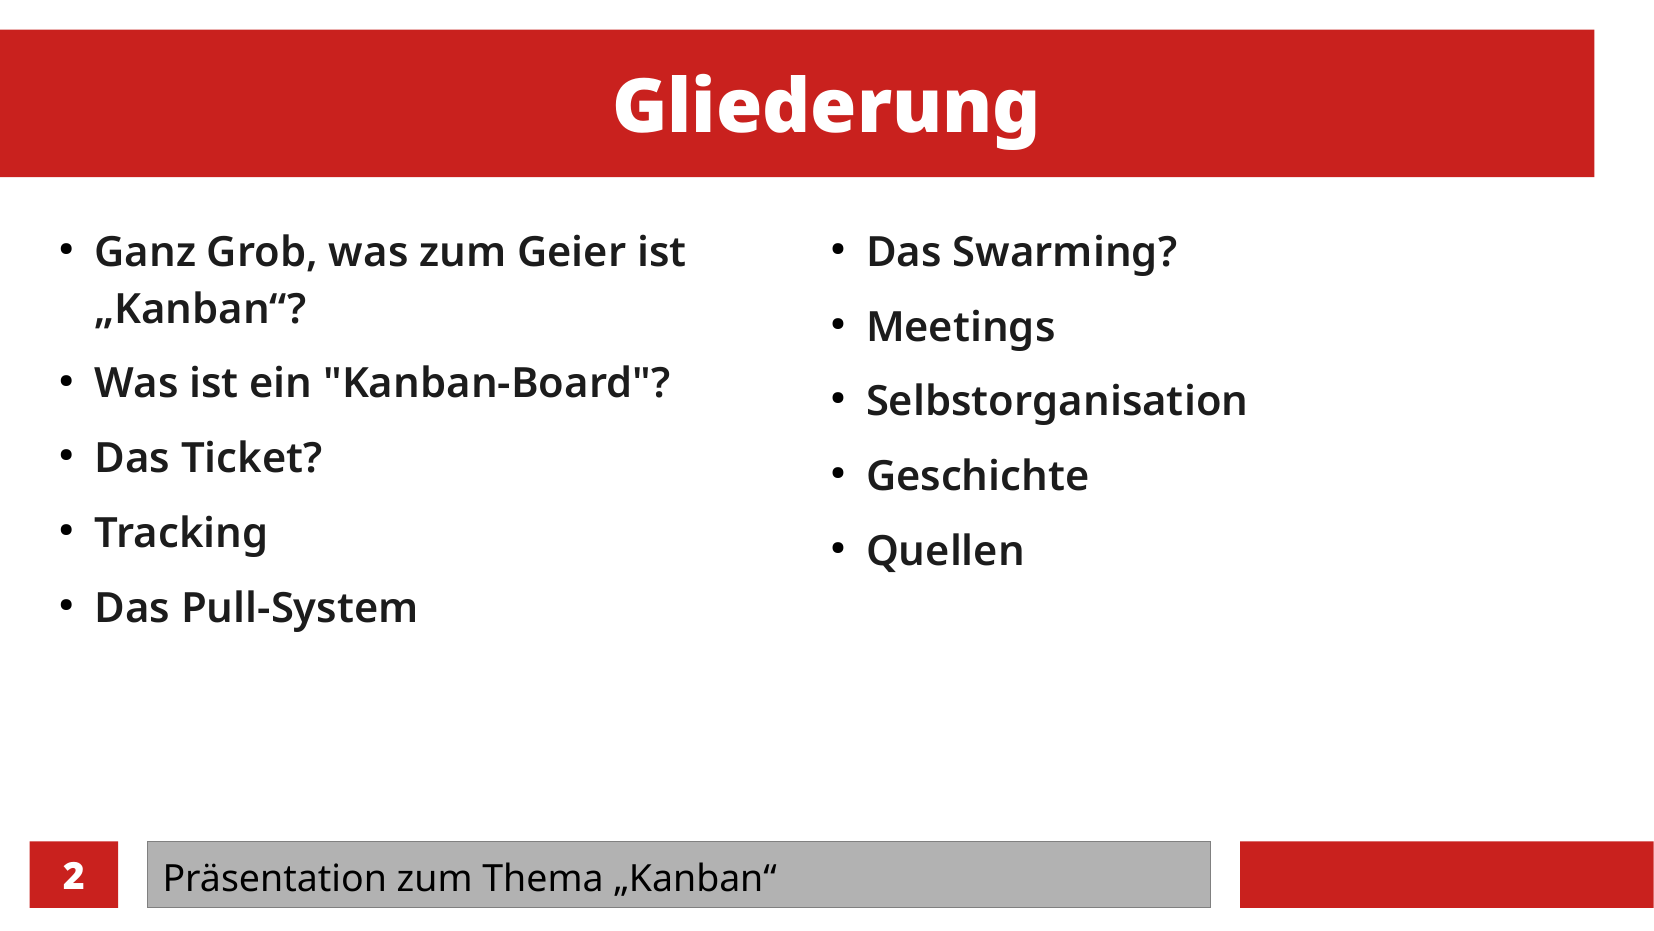

# Gliederung
Ganz Grob, was zum Geier ist „Kanban“?
Was ist ein "Kanban-Board"?
Das Ticket?
Tracking
Das Pull-System
Das Swarming?
Meetings
Selbstorganisation
Geschichte
Quellen
2
Präsentation zum Thema „Kanban“